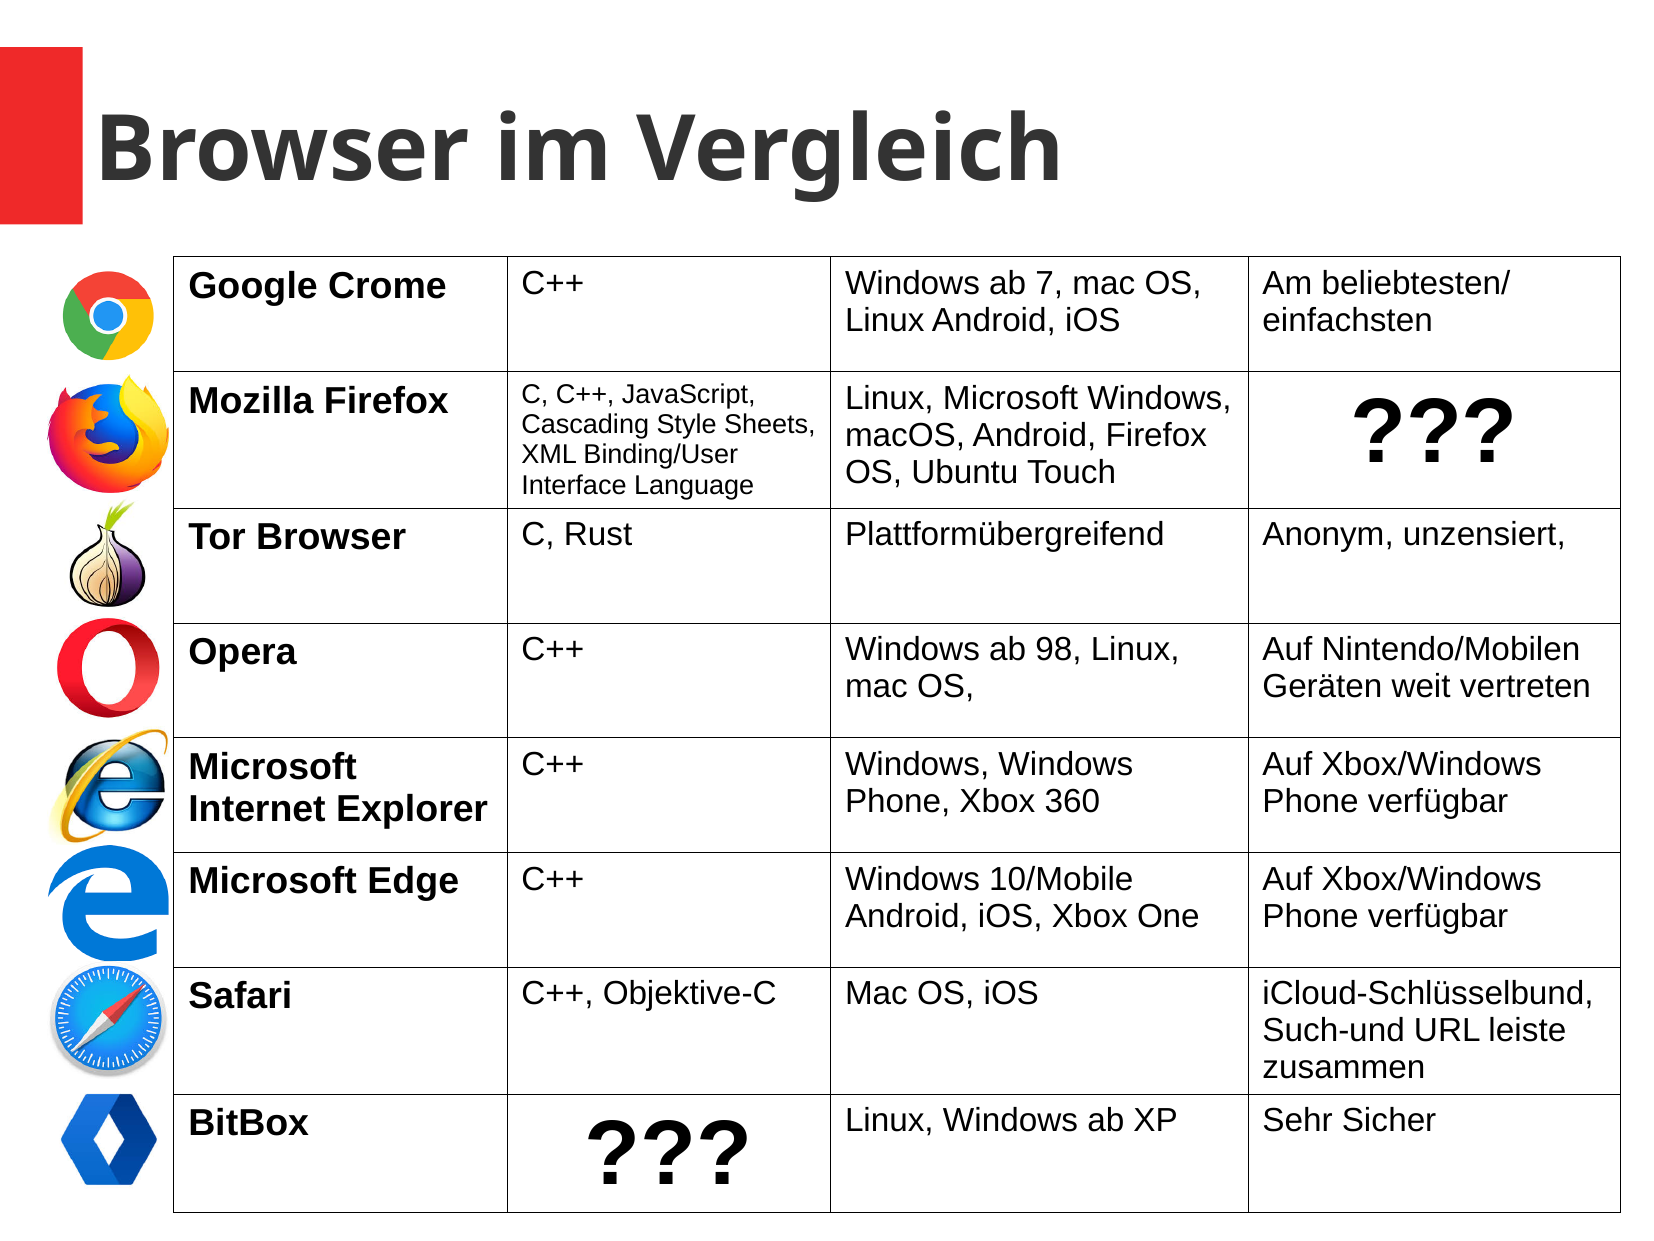

# Browser im Vergleich
| Google Crome | C++ | Windows ab 7, mac OS, Linux Android, iOS | Am beliebtesten/ einfachsten |
| --- | --- | --- | --- |
| Mozilla Firefox | C, C++, JavaScript, Cascading Style Sheets, XML Binding/User Interface Language | Linux, Microsoft Windows, macOS, Android, Firefox OS, Ubuntu Touch | ??? |
| Tor Browser | C, Rust | Plattformübergreifend | Anonym, unzensiert, |
| Opera | C++ | Windows ab 98, Linux, mac OS, | Auf Nintendo/Mobilen Geräten weit vertreten |
| Microsoft Internet Explorer | C++ | Windows, Windows Phone, Xbox 360 | Auf Xbox/Windows Phone verfügbar |
| Microsoft Edge | C++ | Windows 10/Mobile Android, iOS, Xbox One | Auf Xbox/Windows Phone verfügbar |
| Safari | C++, Objektive-C | Mac OS, iOS | iCloud-Schlüsselbund, Such-und URL leiste zusammen |
| BitBox | ??? | Linux, Windows ab XP | Sehr Sicher |
5